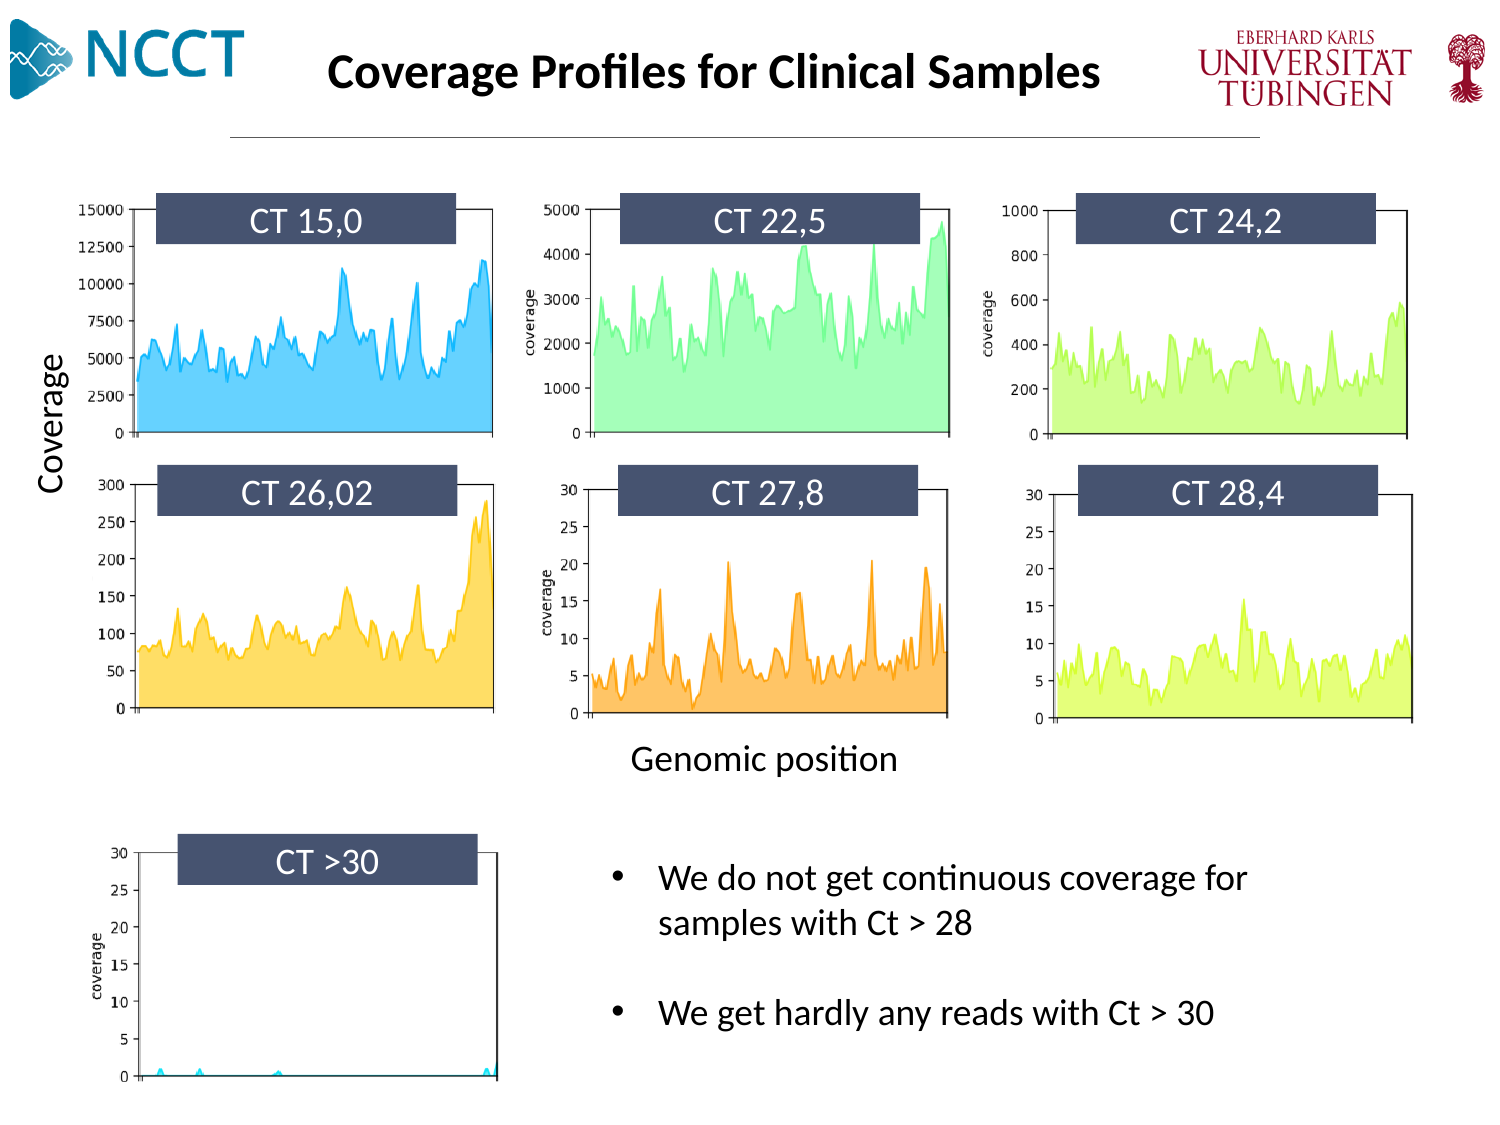

Coverage Profiles for Clinical Samples
CT 15,0
CT 22,5
CT 24,2
Coverage
CT 26,02
CT 27,8
CT 28,4
Genomic position
CT >30
We do not get continuous coverage for samples with Ct > 28
We get hardly any reads with Ct > 30